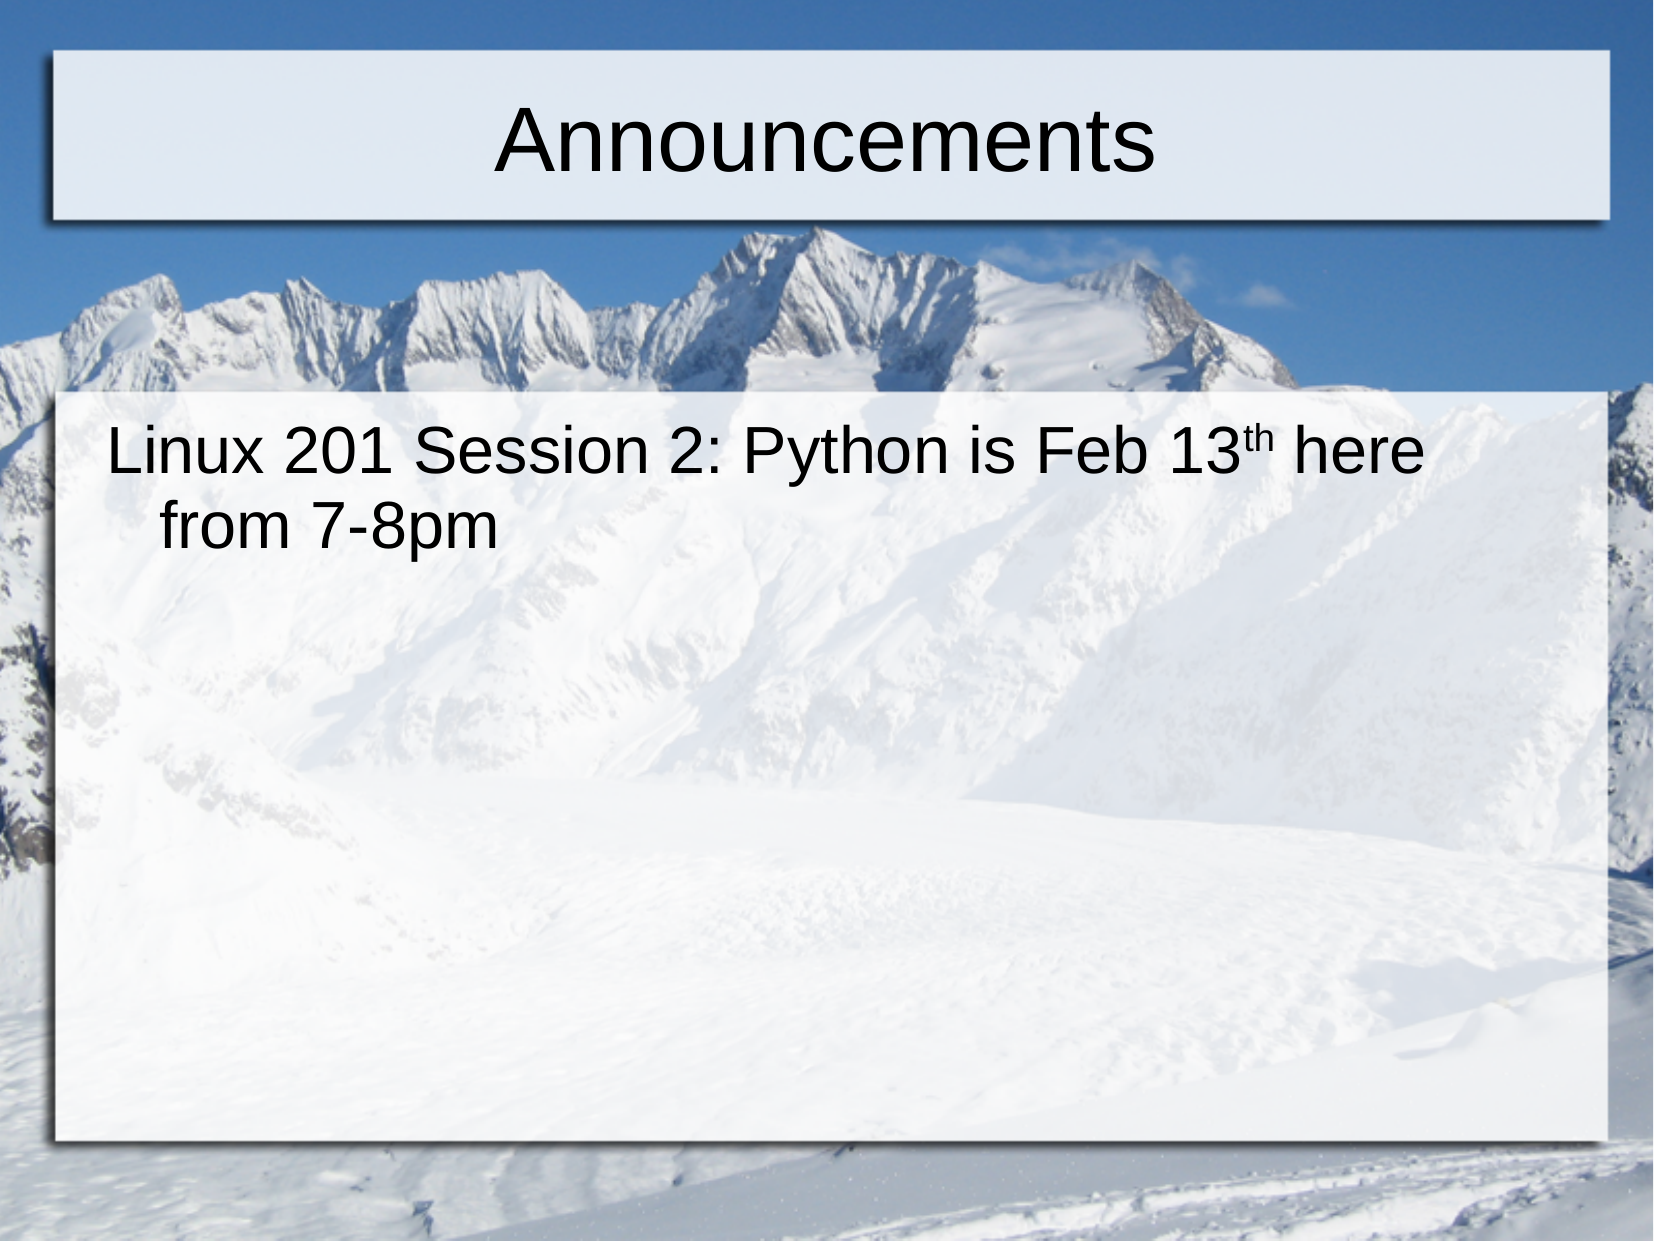

# Announcements
Linux 201 Session 2: Python is Feb 13th here from 7-8pm